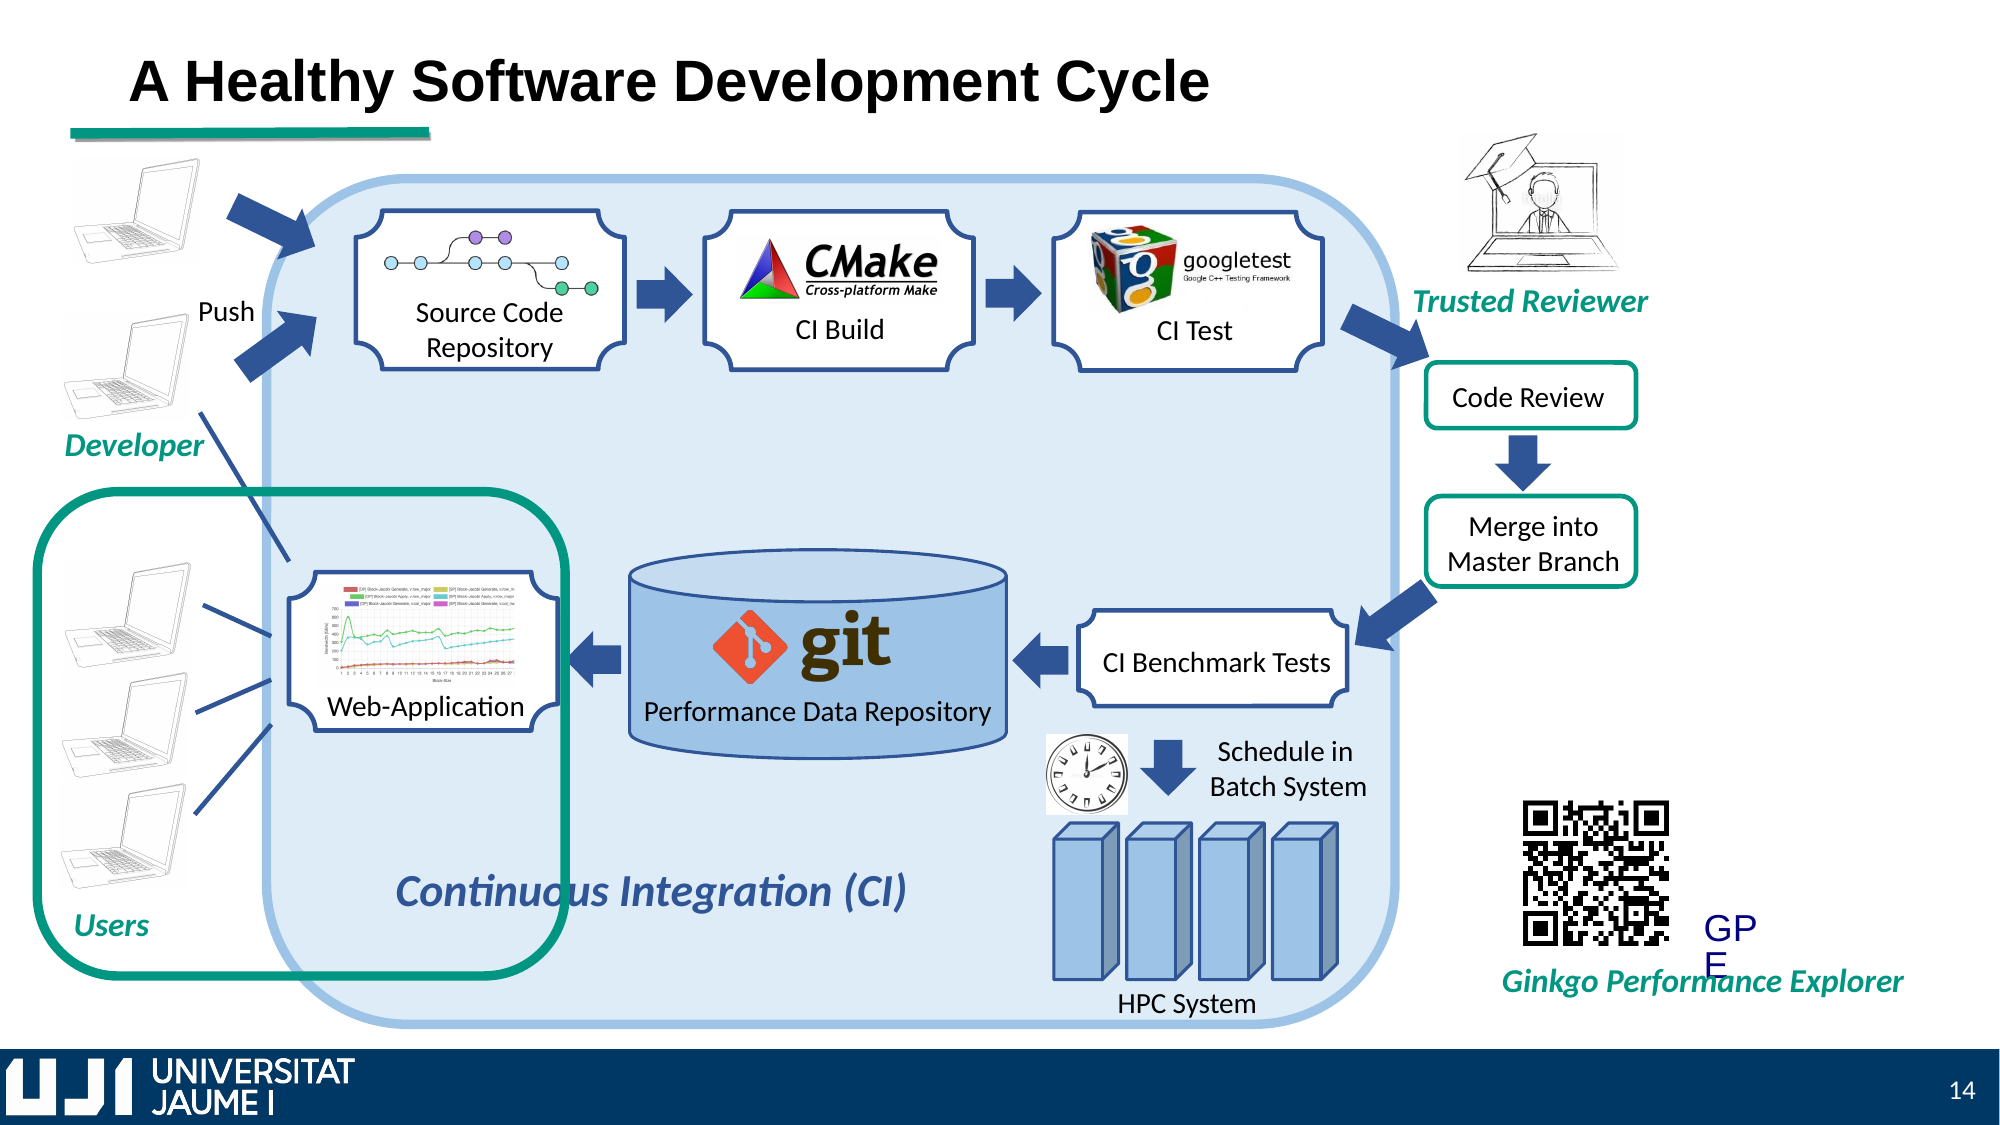

A Healthy Software Development Cycle
Trusted Reviewer
Push
Source Code
Repository
CI Build
CI Test
Code Review
Developer
Merge into
Master Branch
Performance Data Repository
CI Benchmark Tests
Web-Application
Schedule in
Batch System
Continuous Integration (CI)
Users
GPE
Ginkgo Performance Explorer
HPC System